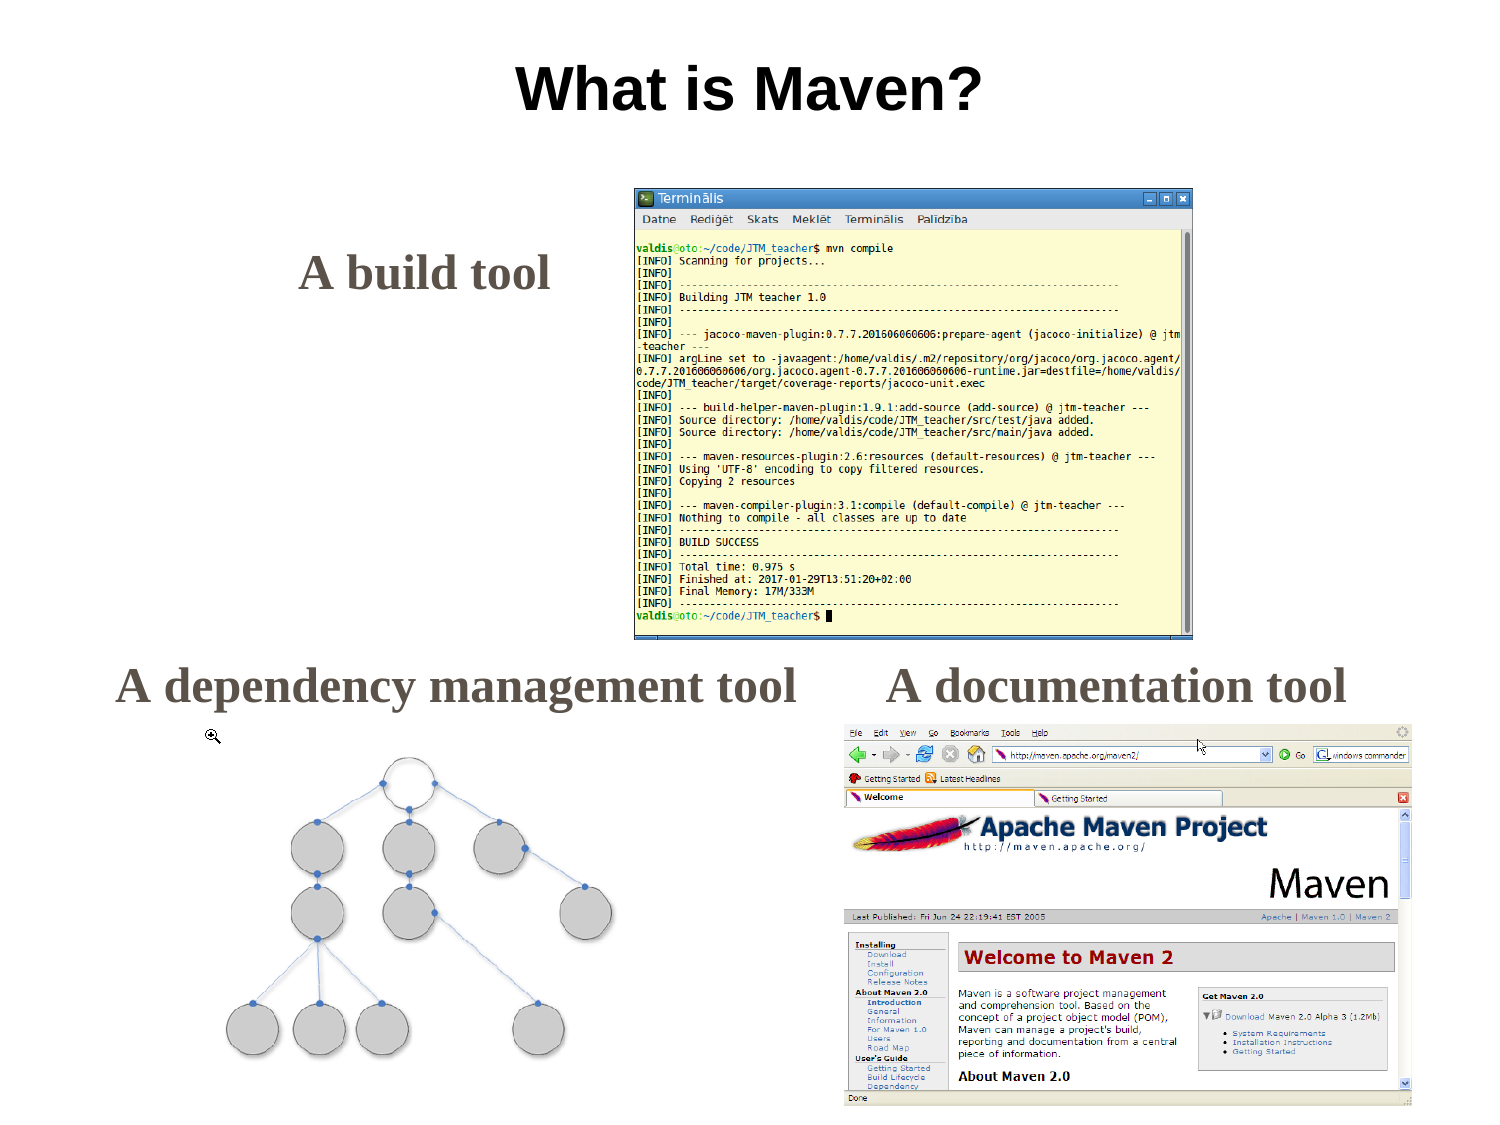

# What is Maven?
A build tool
A dependency management tool
A documentation tool